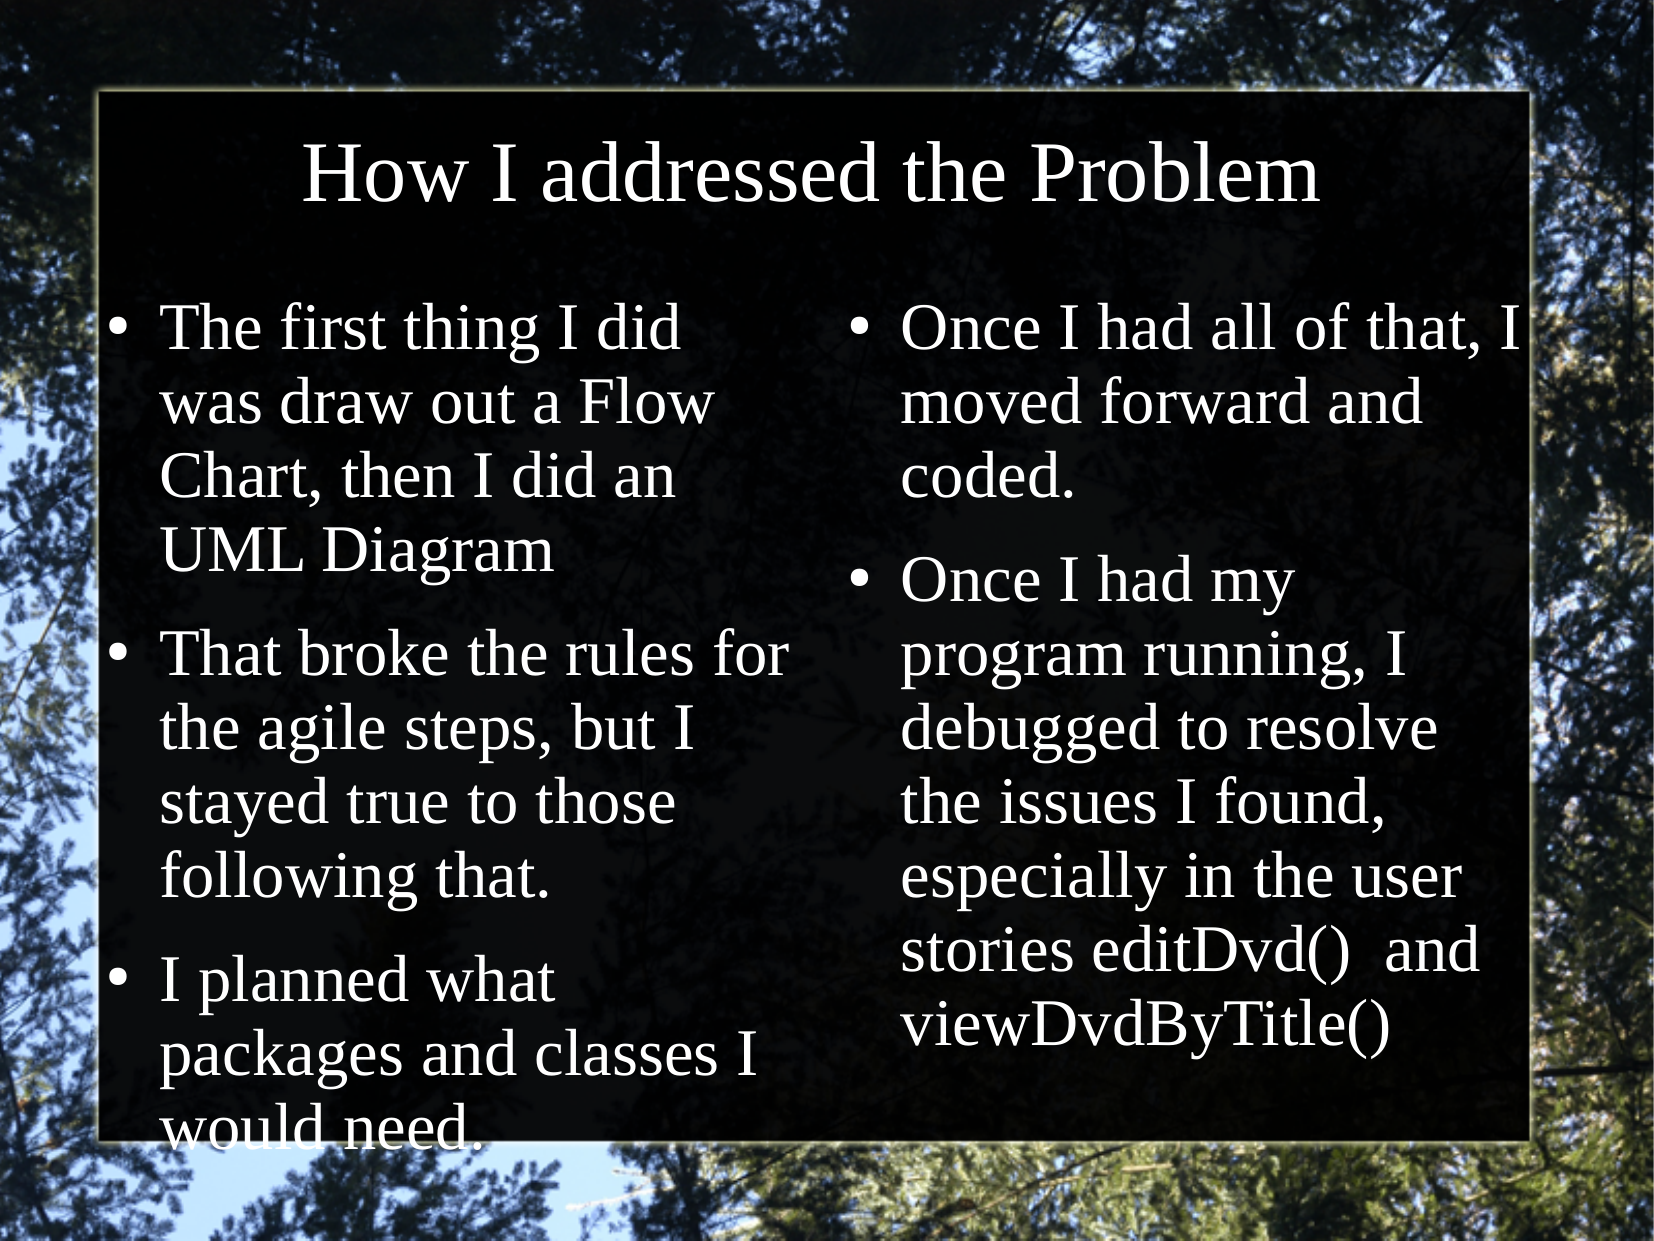

# How I addressed the Problem
The first thing I did was draw out a Flow Chart, then I did an UML Diagram
That broke the rules for the agile steps, but I stayed true to those following that.
I planned what packages and classes I would need.
Once I had all of that, I moved forward and coded.
Once I had my program running, I debugged to resolve the issues I found, especially in the user stories editDvd() and viewDvdByTitle()